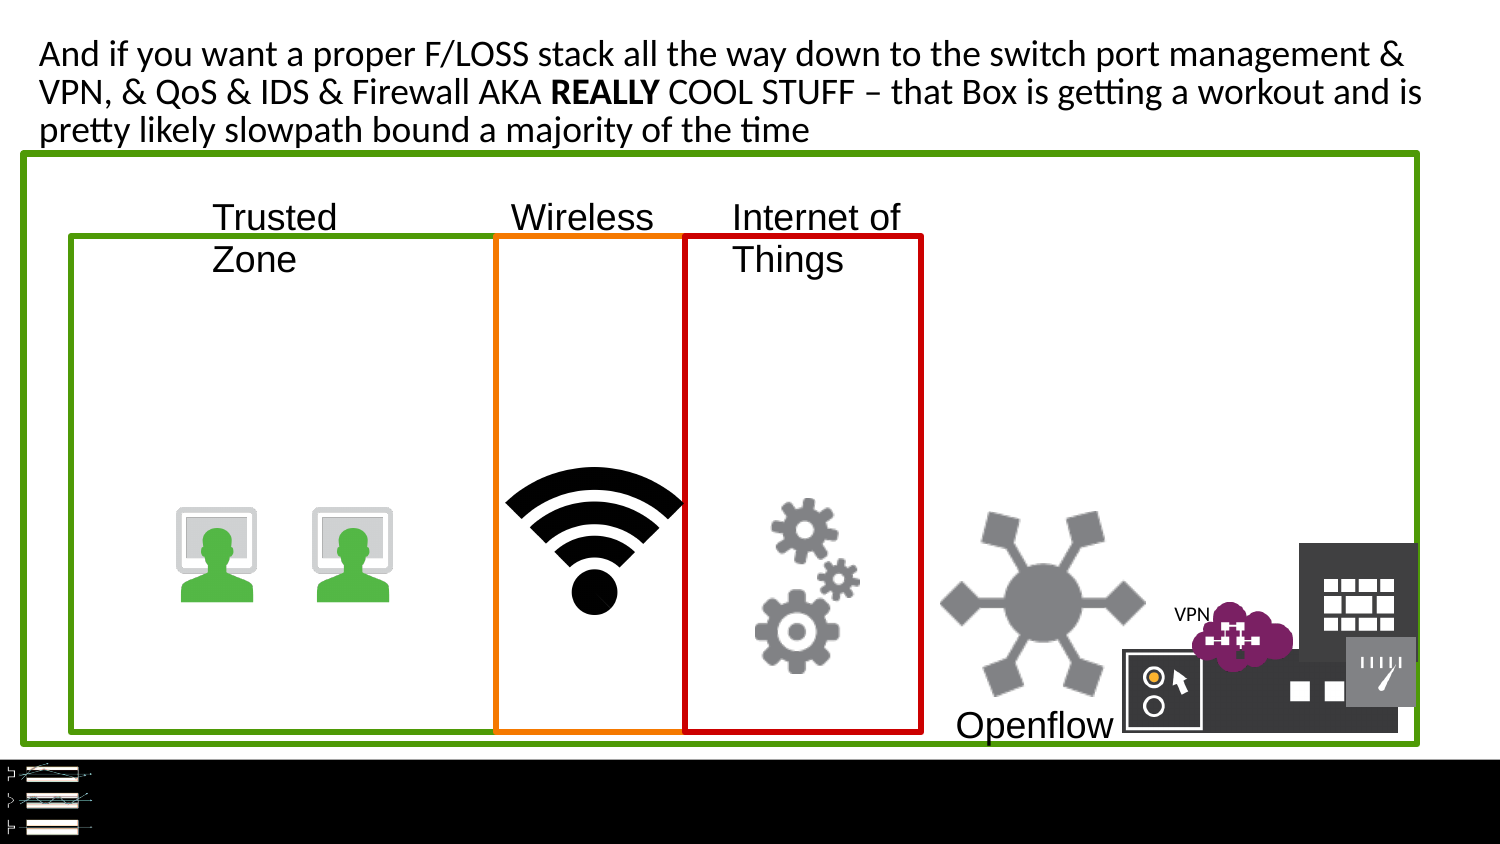

# And if you want a proper F/LOSS stack all the way down to the switch port management & VPN, & QoS & IDS & Firewall AKA REALLY COOL STUFF – that Box is getting a workout and is pretty likely slowpath bound a majority of the time
Trusted Zone
Wireless
Internet of Things
VPN
Openflow